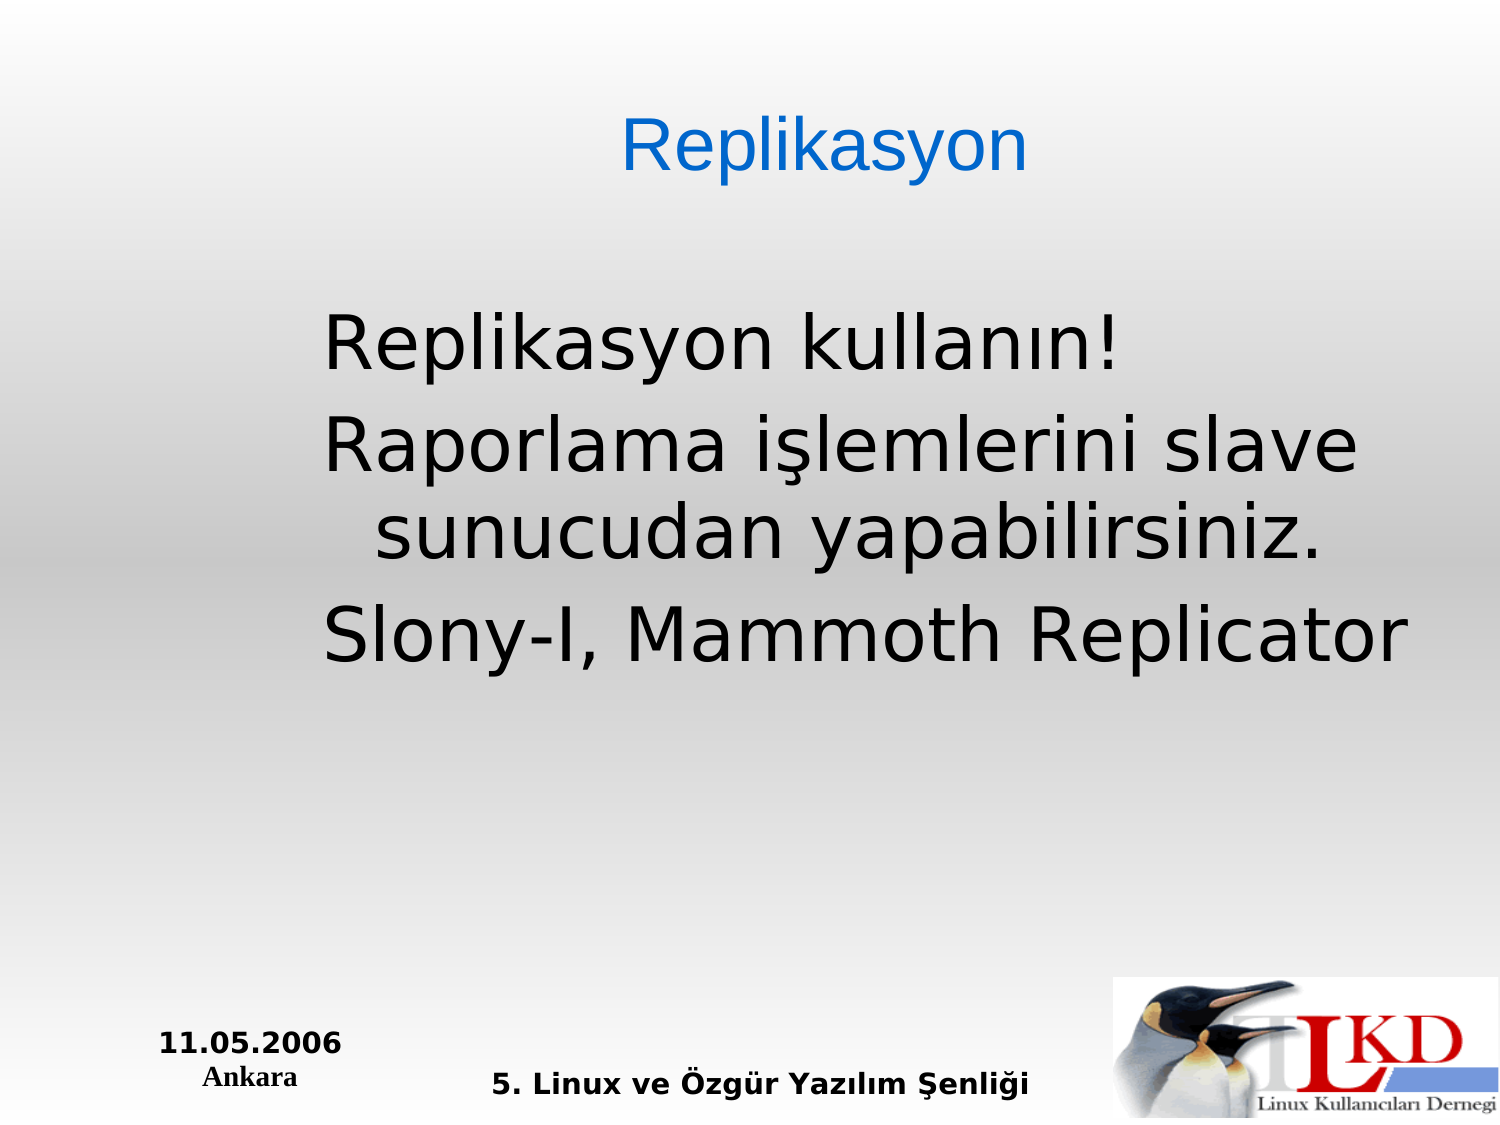

# Replikasyon
Replikasyon kullanın!
Raporlama işlemlerini slave sunucudan yapabilirsiniz.
Slony-I, Mammoth Replicator